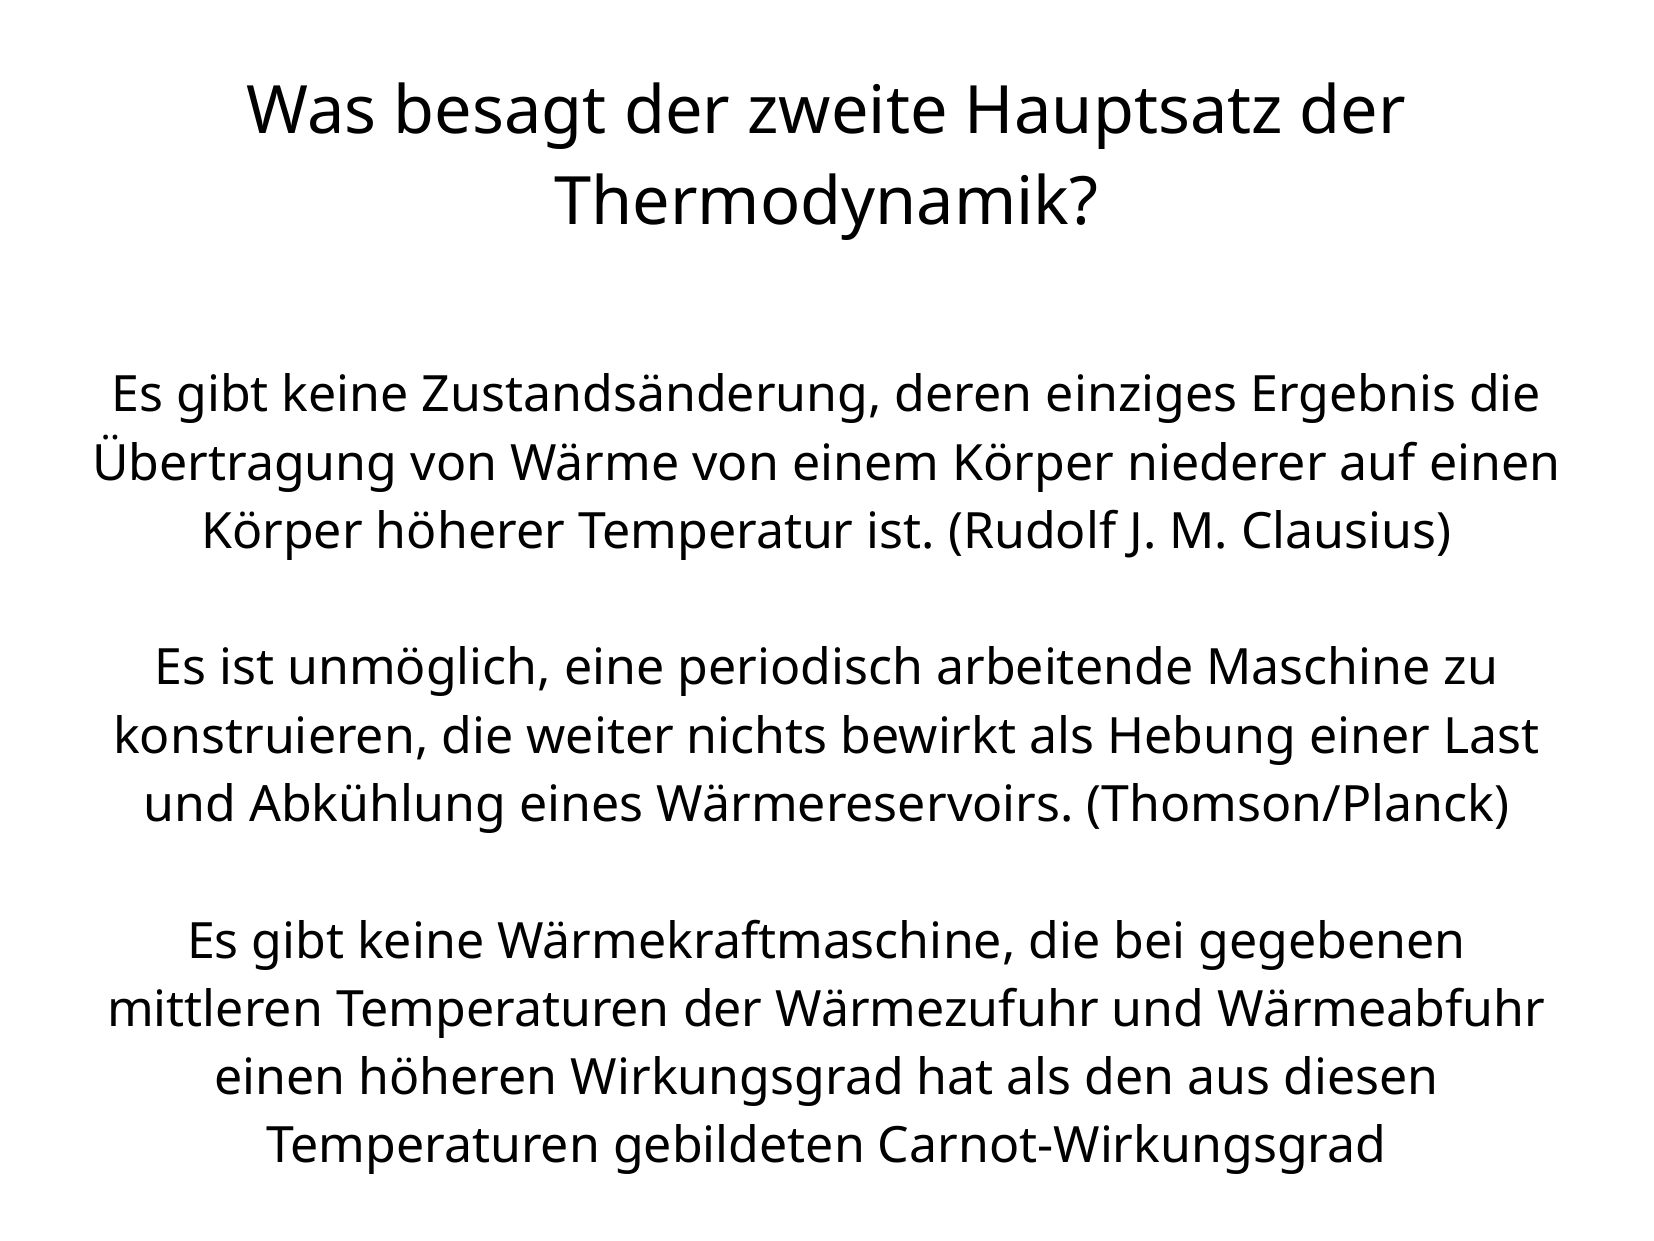

# Was besagt der zweite Hauptsatz der Thermodynamik?
Es gibt keine Zustandsänderung, deren einziges Ergebnis die Übertragung von Wärme von einem Körper niederer auf einen Körper höherer Temperatur ist. (Rudolf J. M. Clausius)
Es ist unmöglich, eine periodisch arbeitende Maschine zu konstruieren, die weiter nichts bewirkt als Hebung einer Last und Abkühlung eines Wärmereservoirs. (Thomson/Planck)
Es gibt keine Wärmekraftmaschine, die bei gegebenen mittleren Temperaturen der Wärmezufuhr und Wärmeabfuhr einen höheren Wirkungsgrad hat als den aus diesen Temperaturen gebildeten Carnot-Wirkungsgrad